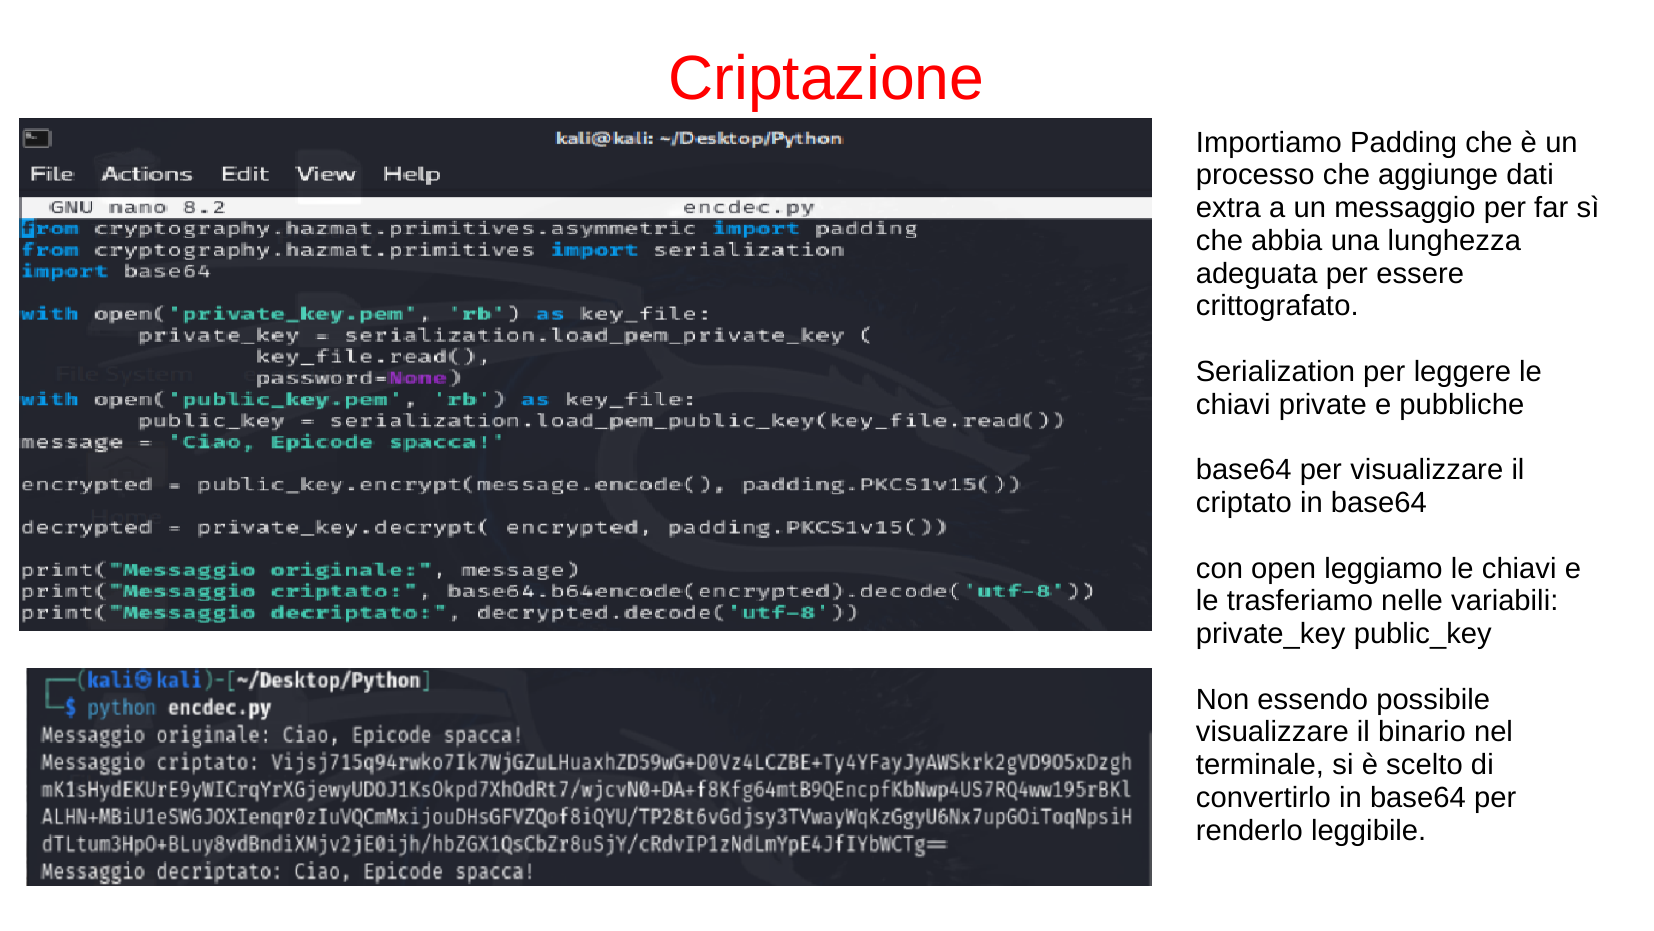

# Criptazione
Importiamo Padding che è un processo che aggiunge dati extra a un messaggio per far sì che abbia una lunghezza adeguata per essere crittografato.
Serialization per leggere le chiavi private e pubbliche
base64 per visualizzare il criptato in base64
con open leggiamo le chiavi e le trasferiamo nelle variabili: private_key public_key
Non essendo possibile visualizzare il binario nel terminale, si è scelto di convertirlo in base64 per renderlo leggibile.